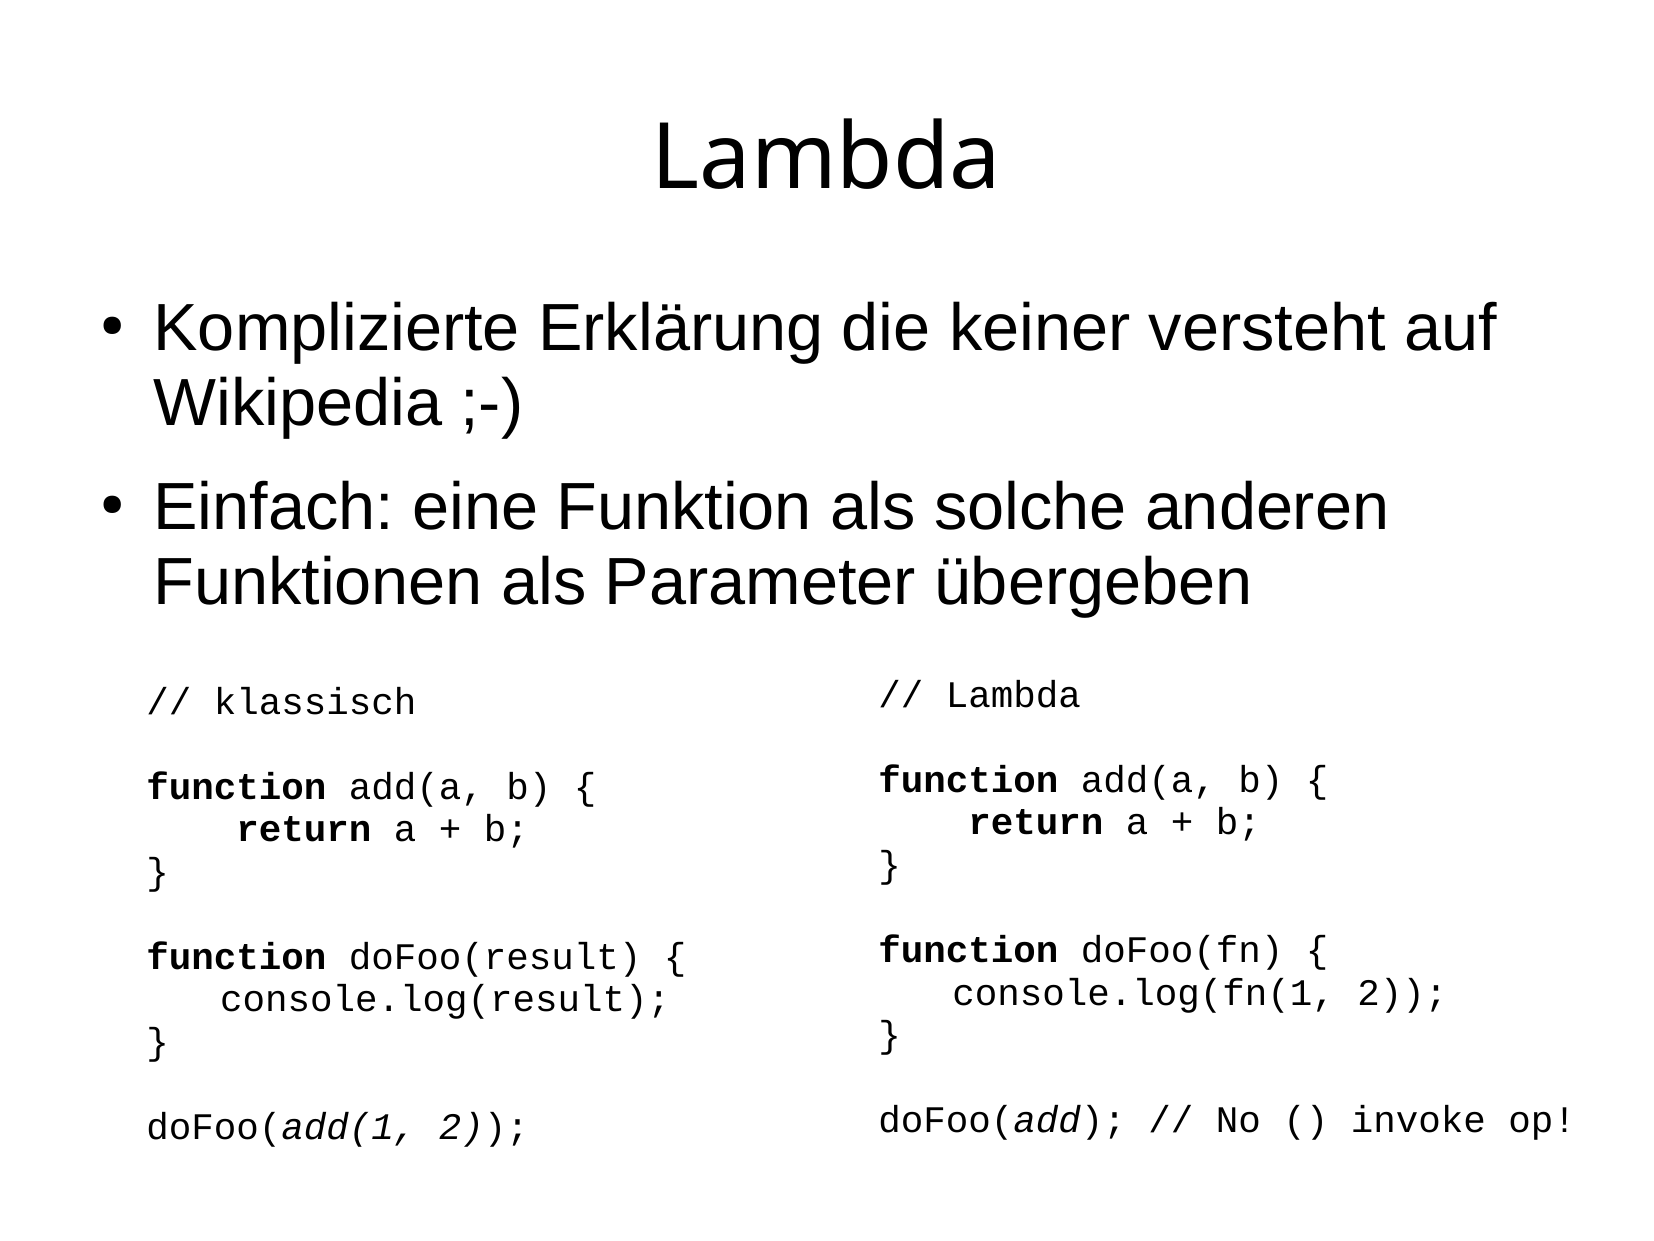

# Lambda
Komplizierte Erklärung die keiner versteht auf Wikipedia ;-)
Einfach: eine Funktion als solche anderen Funktionen als Parameter übergeben
// Lambda
function add(a, b) {
 return a + b;
}
function doFoo(fn) {
	console.log(fn(1, 2));
}
doFoo(add); // No () invoke op!
// klassisch
function add(a, b) {
 return a + b;
}
function doFoo(result) {
	console.log(result);
}
doFoo(add(1, 2));